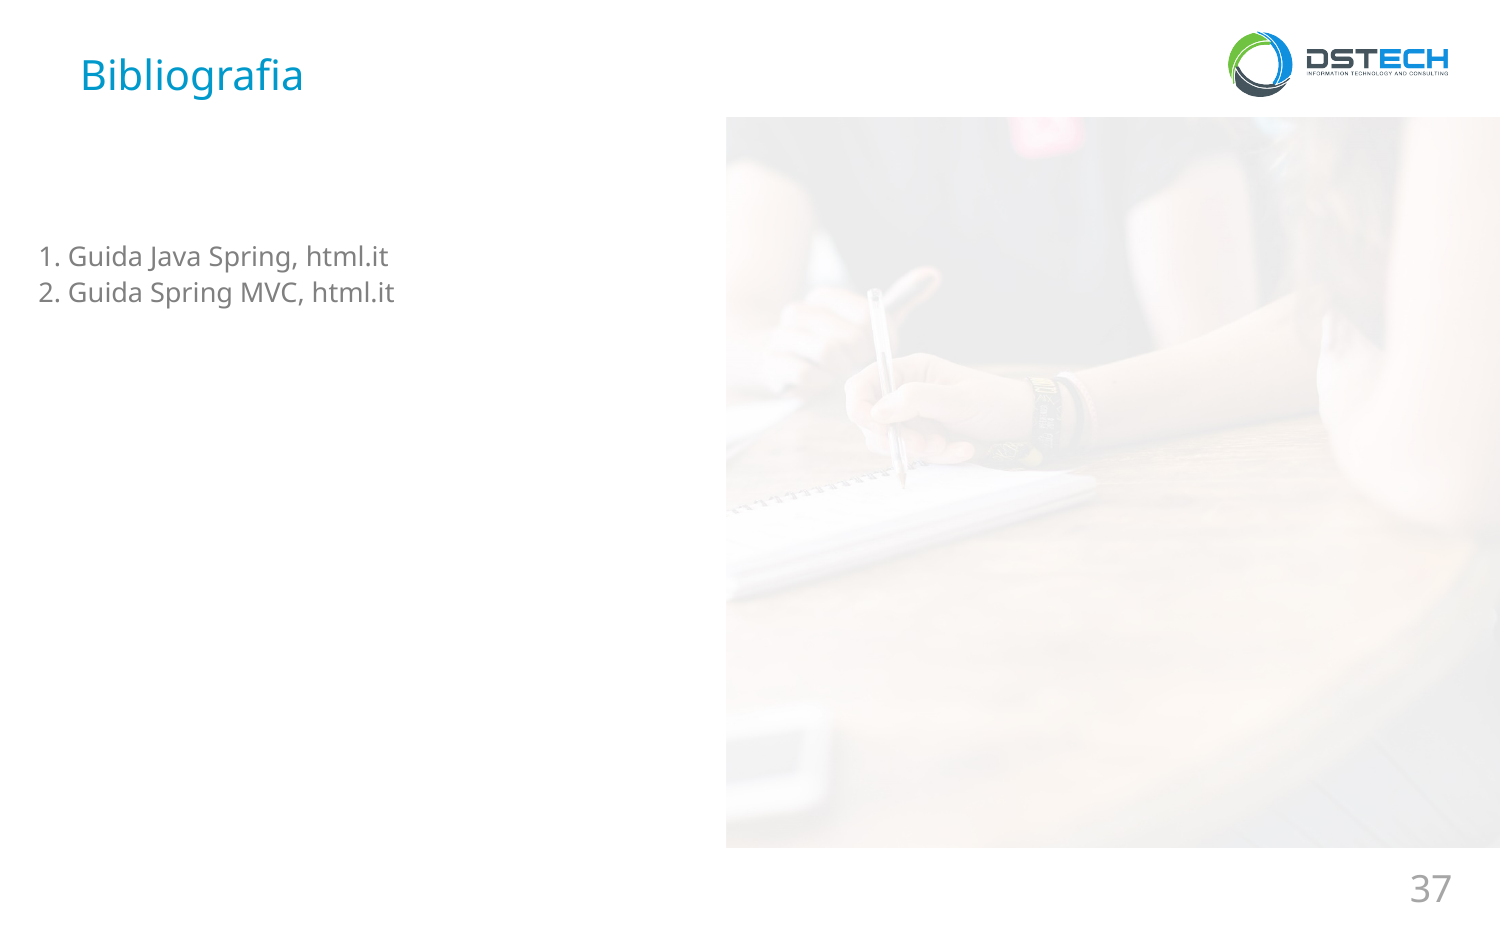

Bibliografia
1. Guida Java Spring, html.it
2. Guida Spring MVC, html.it
37